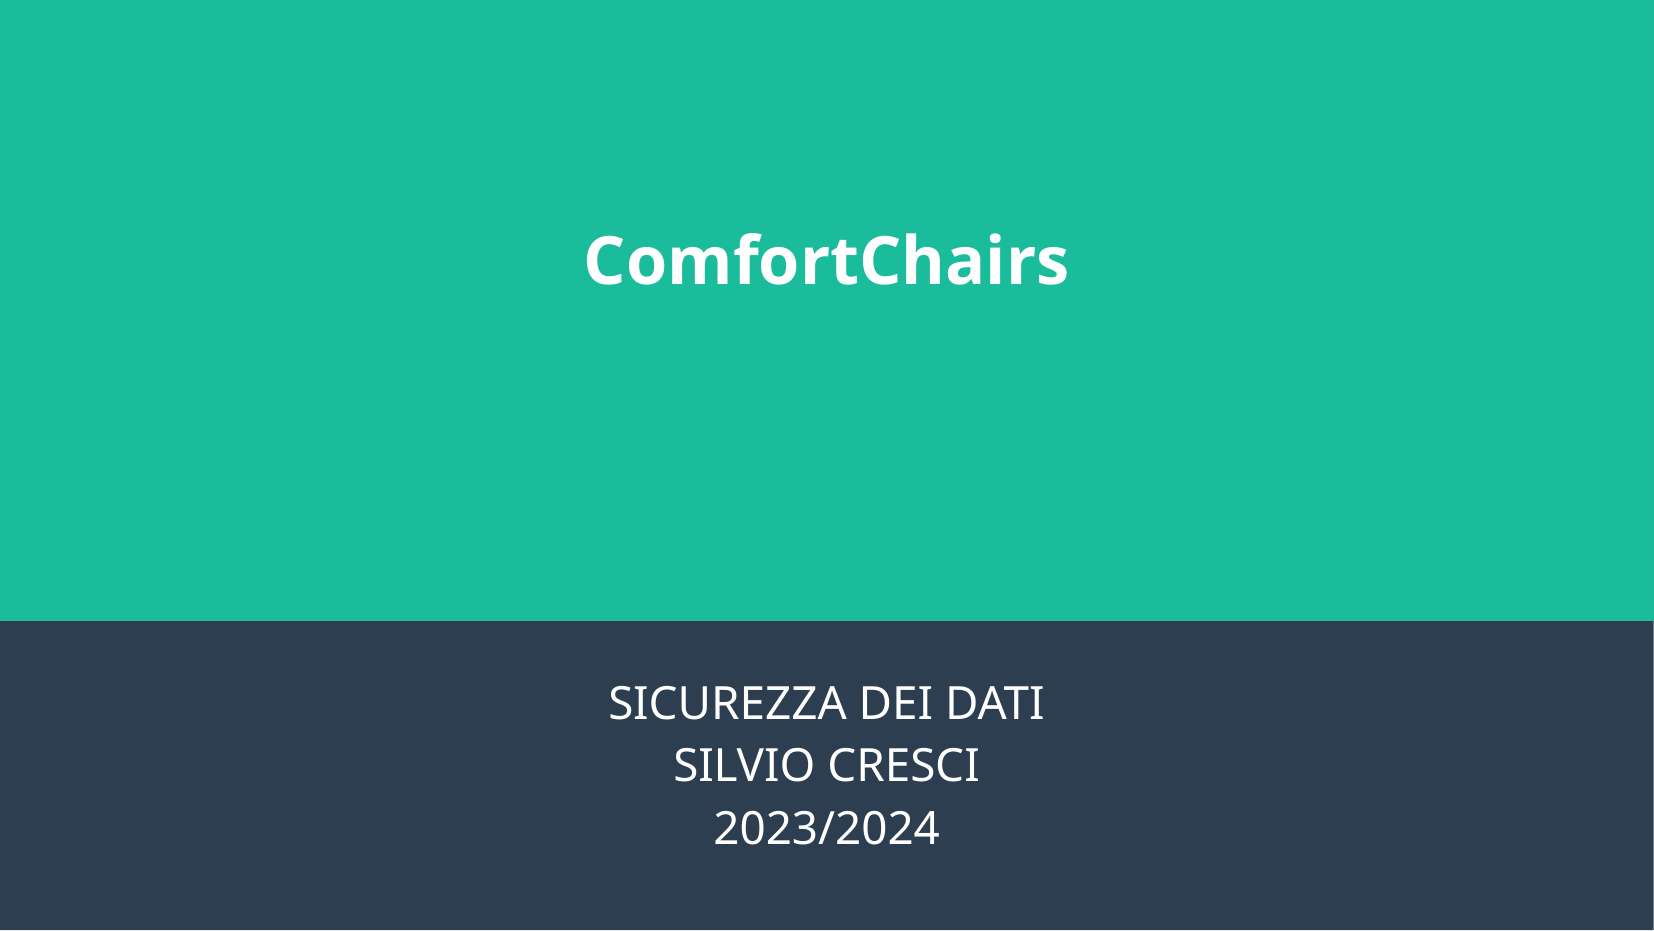

# ComfortChairs
SICUREZZA DEI DATI
SILVIO CRESCI
2023/2024